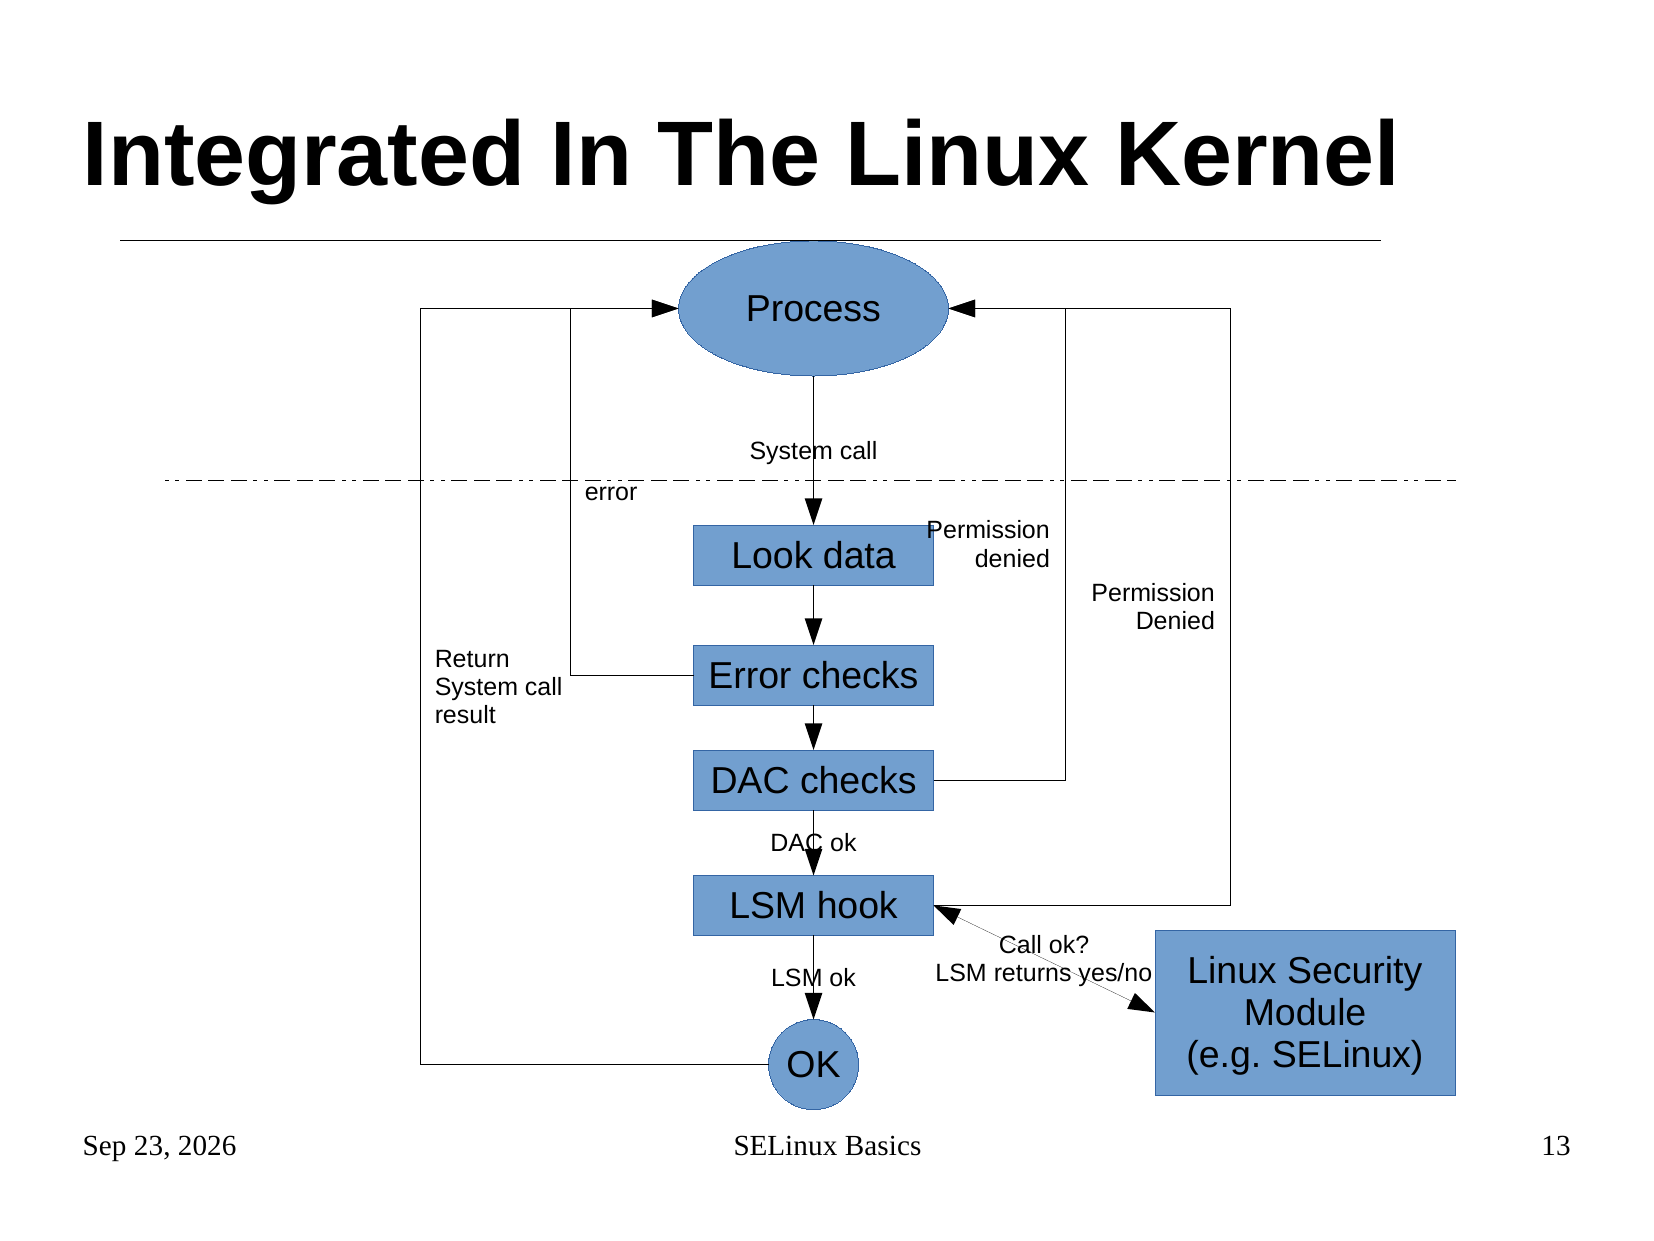

# Integrated In The Linux Kernel
Process
Look data
Error checks
DAC checks
LSM hook
Linux Security
Module
(e.g. SELinux)
OK
SELinux Basics
13